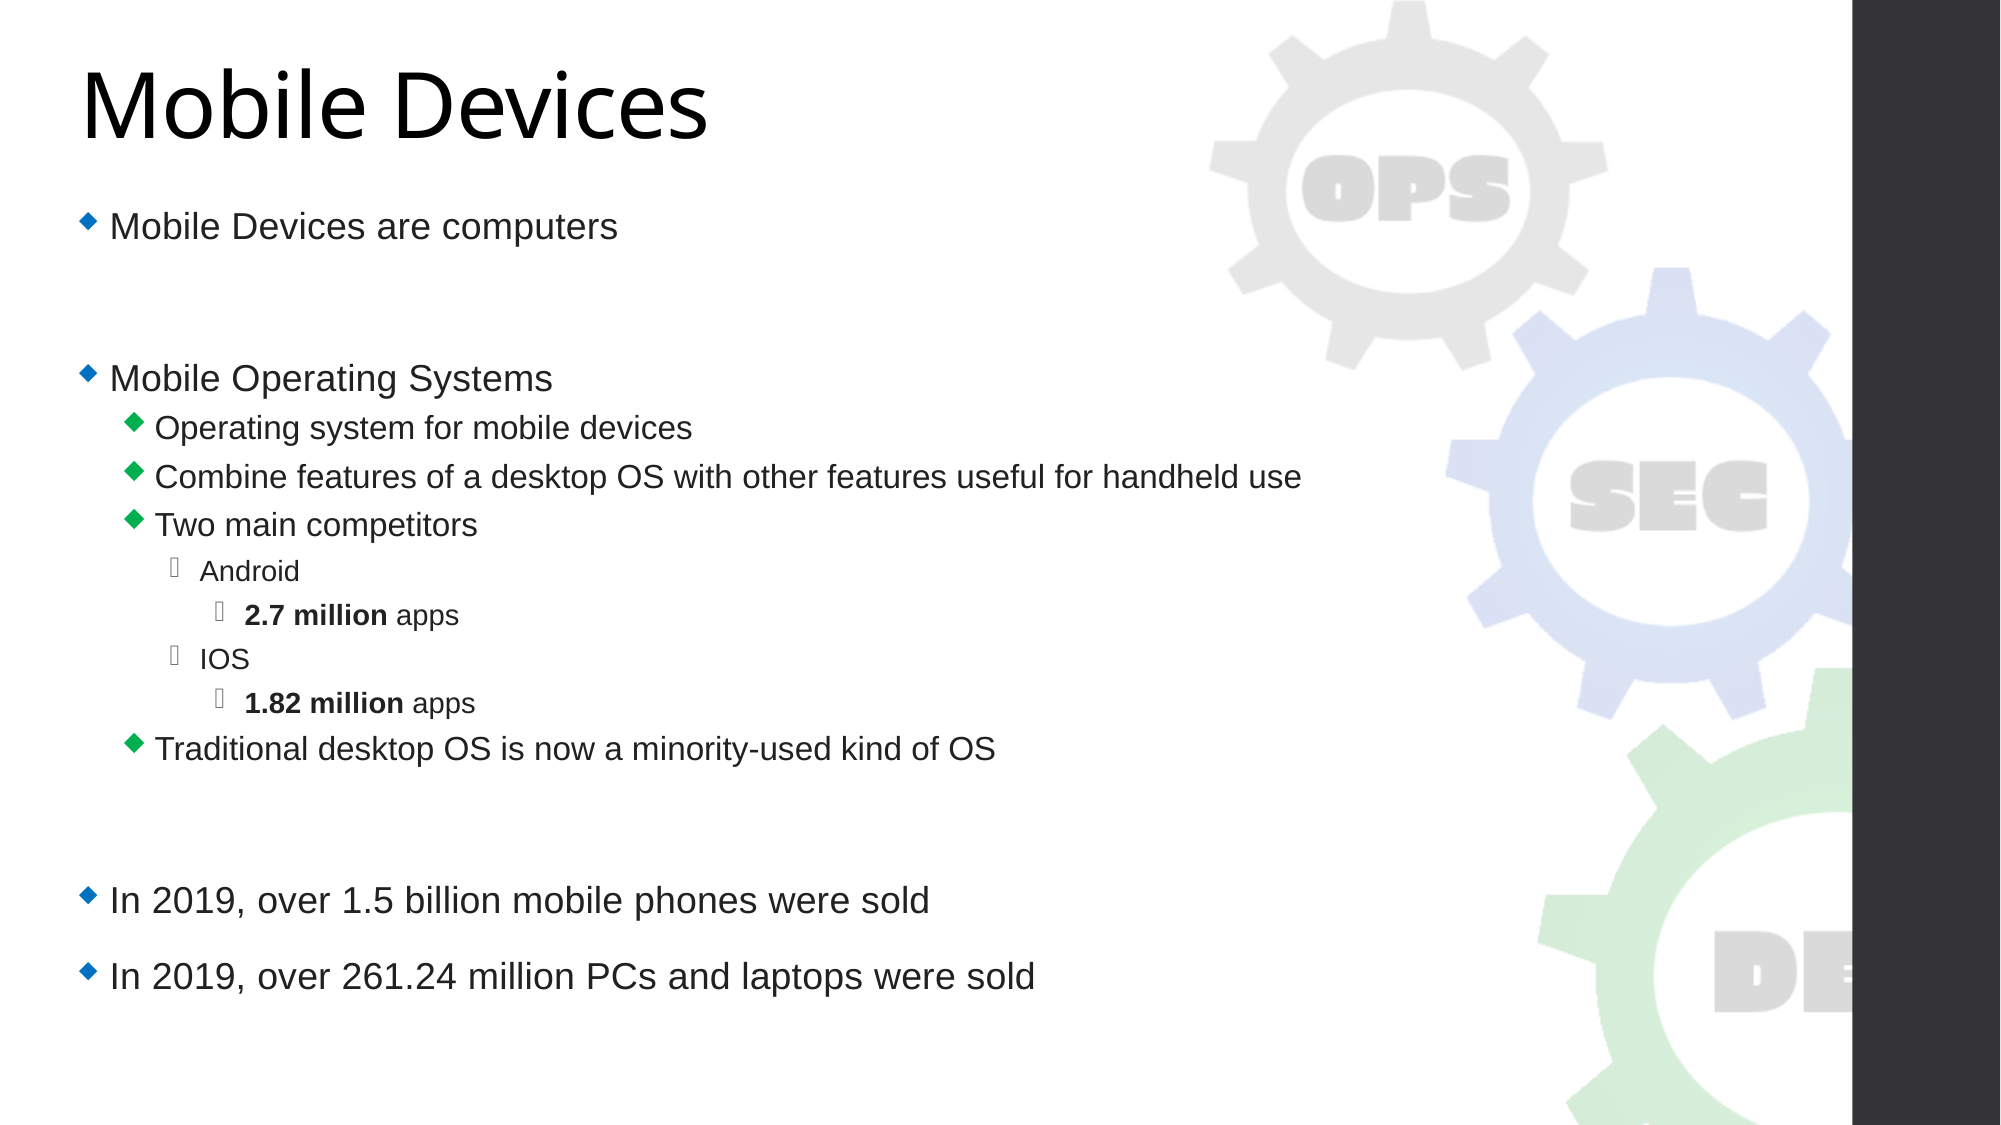

# Mobile Devices
Mobile Devices are computers
Mobile Operating Systems
Operating system for mobile devices
Combine features of a desktop OS with other features useful for handheld use
Two main competitors
Android
2.7 million apps
IOS
1.82 million apps
Traditional desktop OS is now a minority-used kind of OS
In 2019, over 1.5 billion mobile phones were sold
In 2019, over 261.24 million PCs and laptops were sold